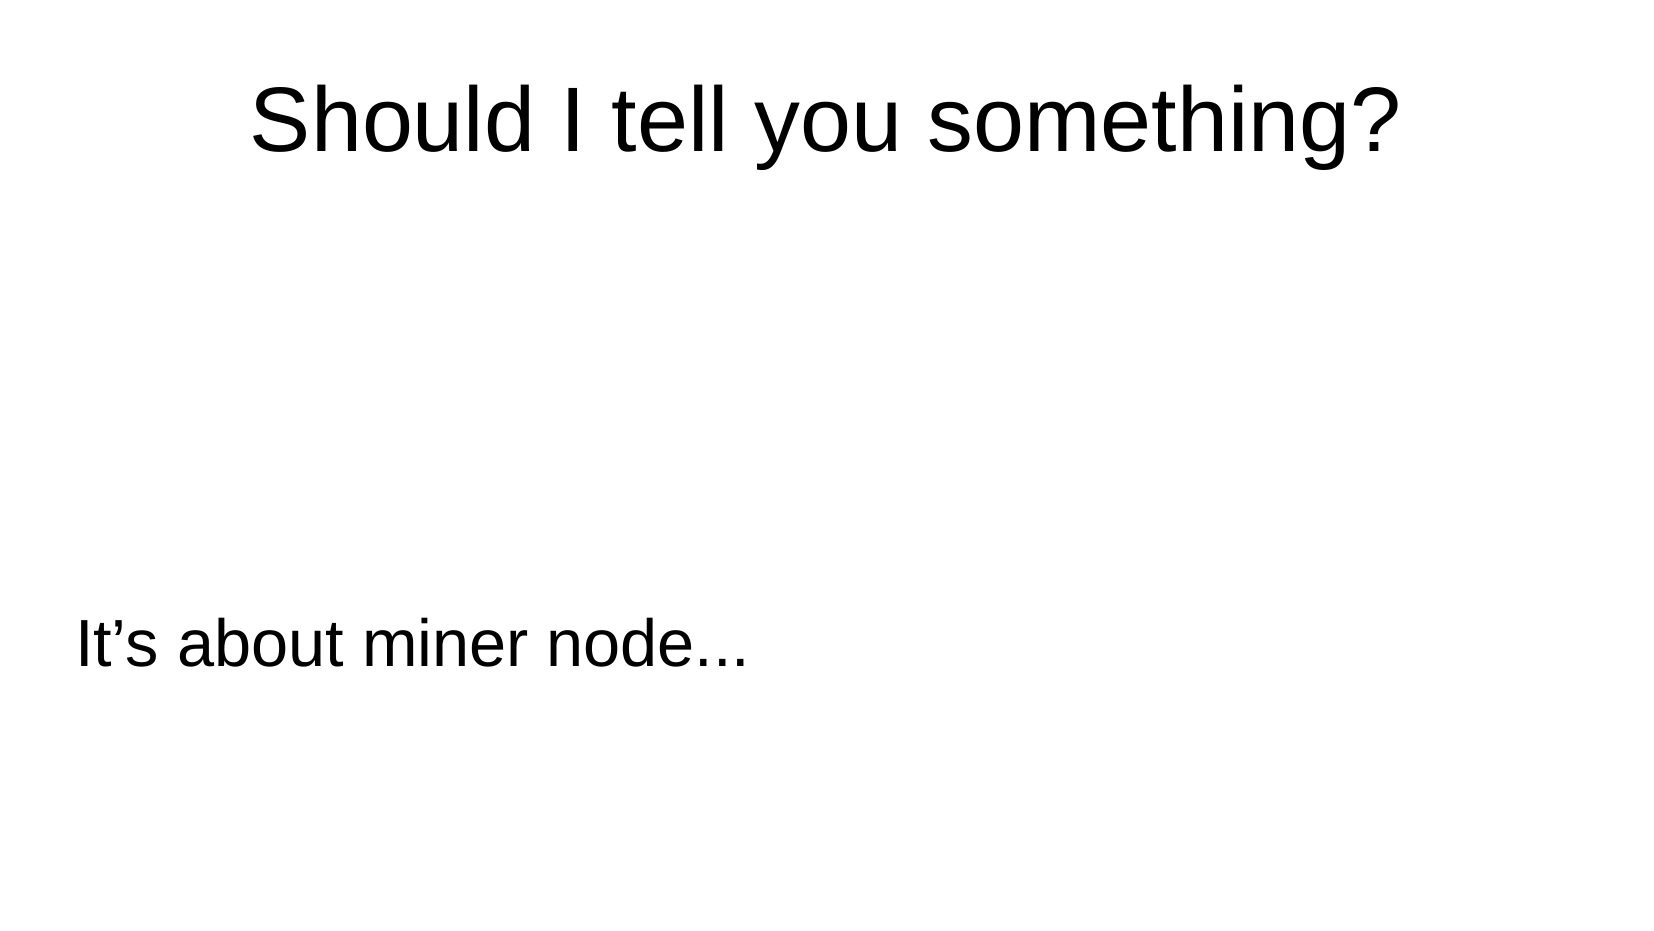

# Should I tell you something?
It’s about miner node...